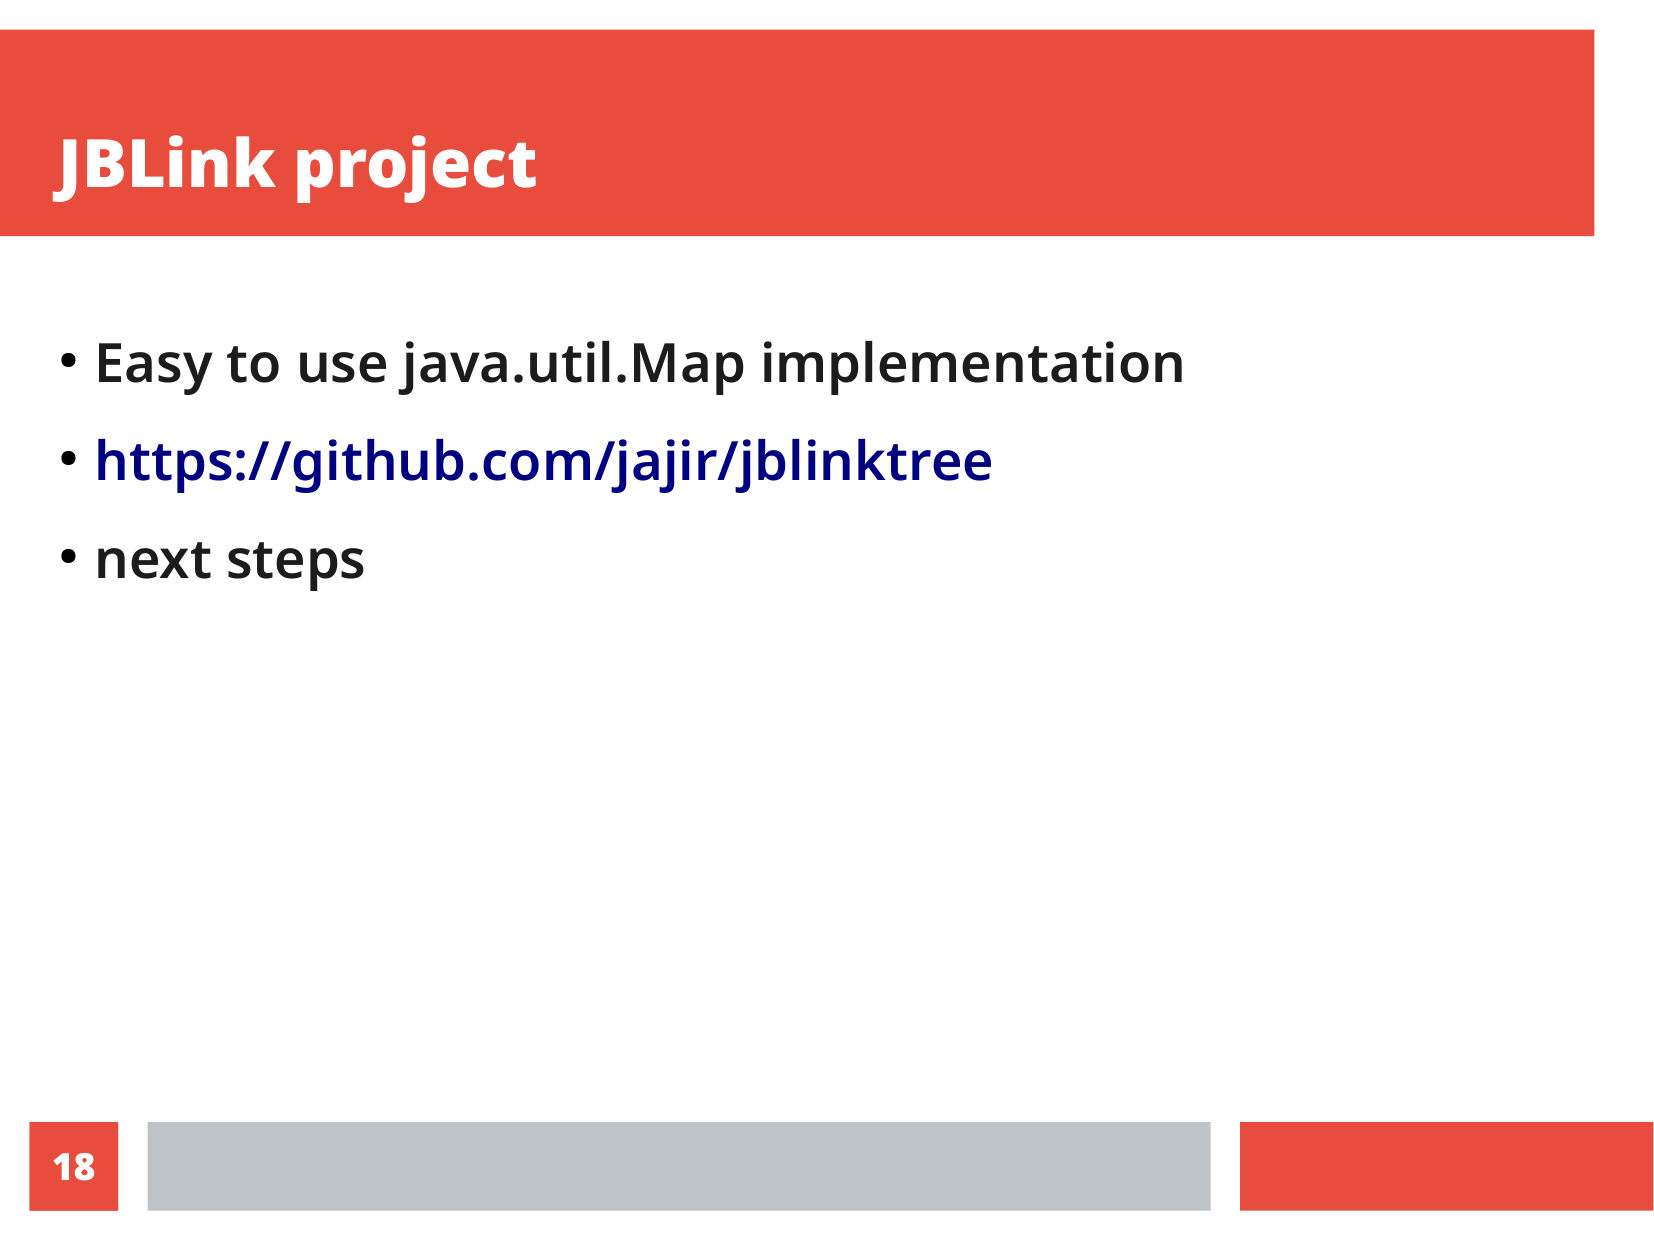

# JBLink project
Easy to use java.util.Map implementation
https://github.com/jajir/jblinktree
next steps
18